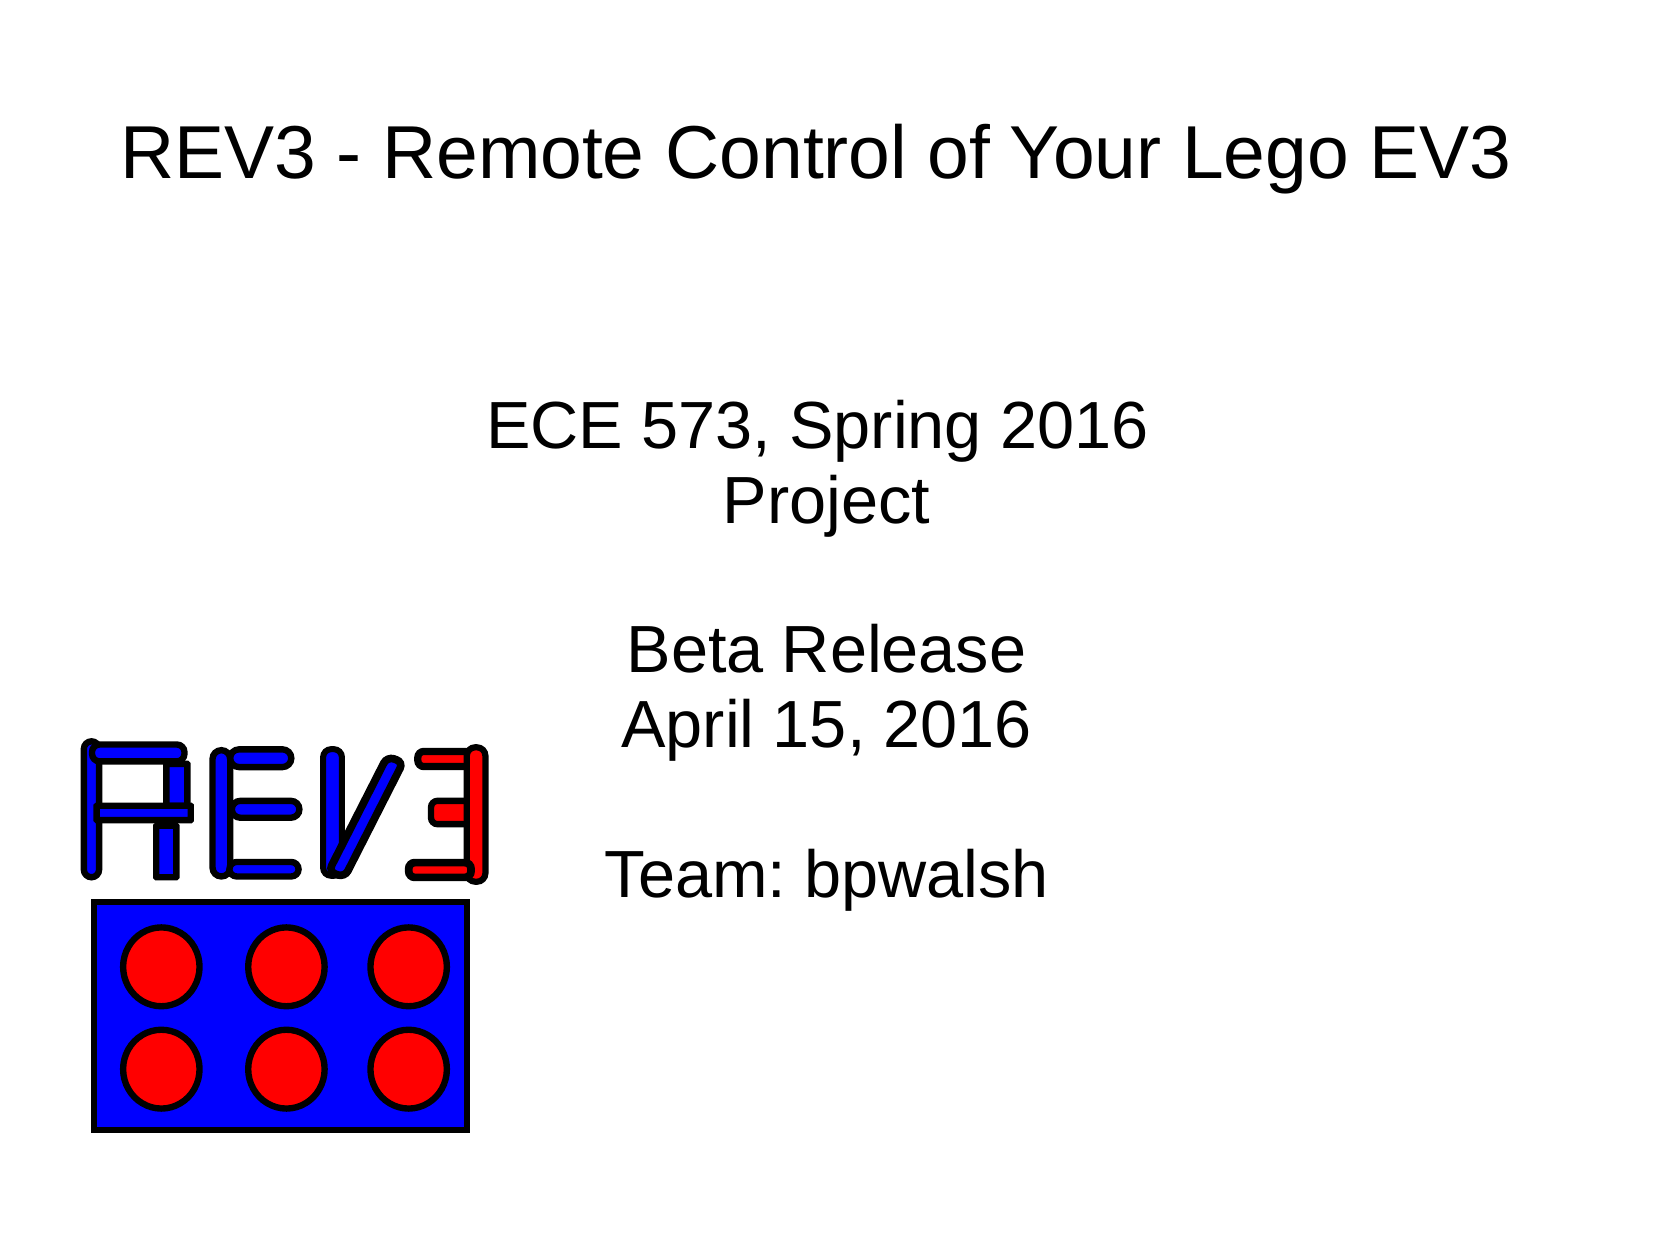

# REV3 - Remote Control of Your Lego EV3
ECE 573, Spring 2016
Project
Beta Release
April 15, 2016
Team: bpwalsh